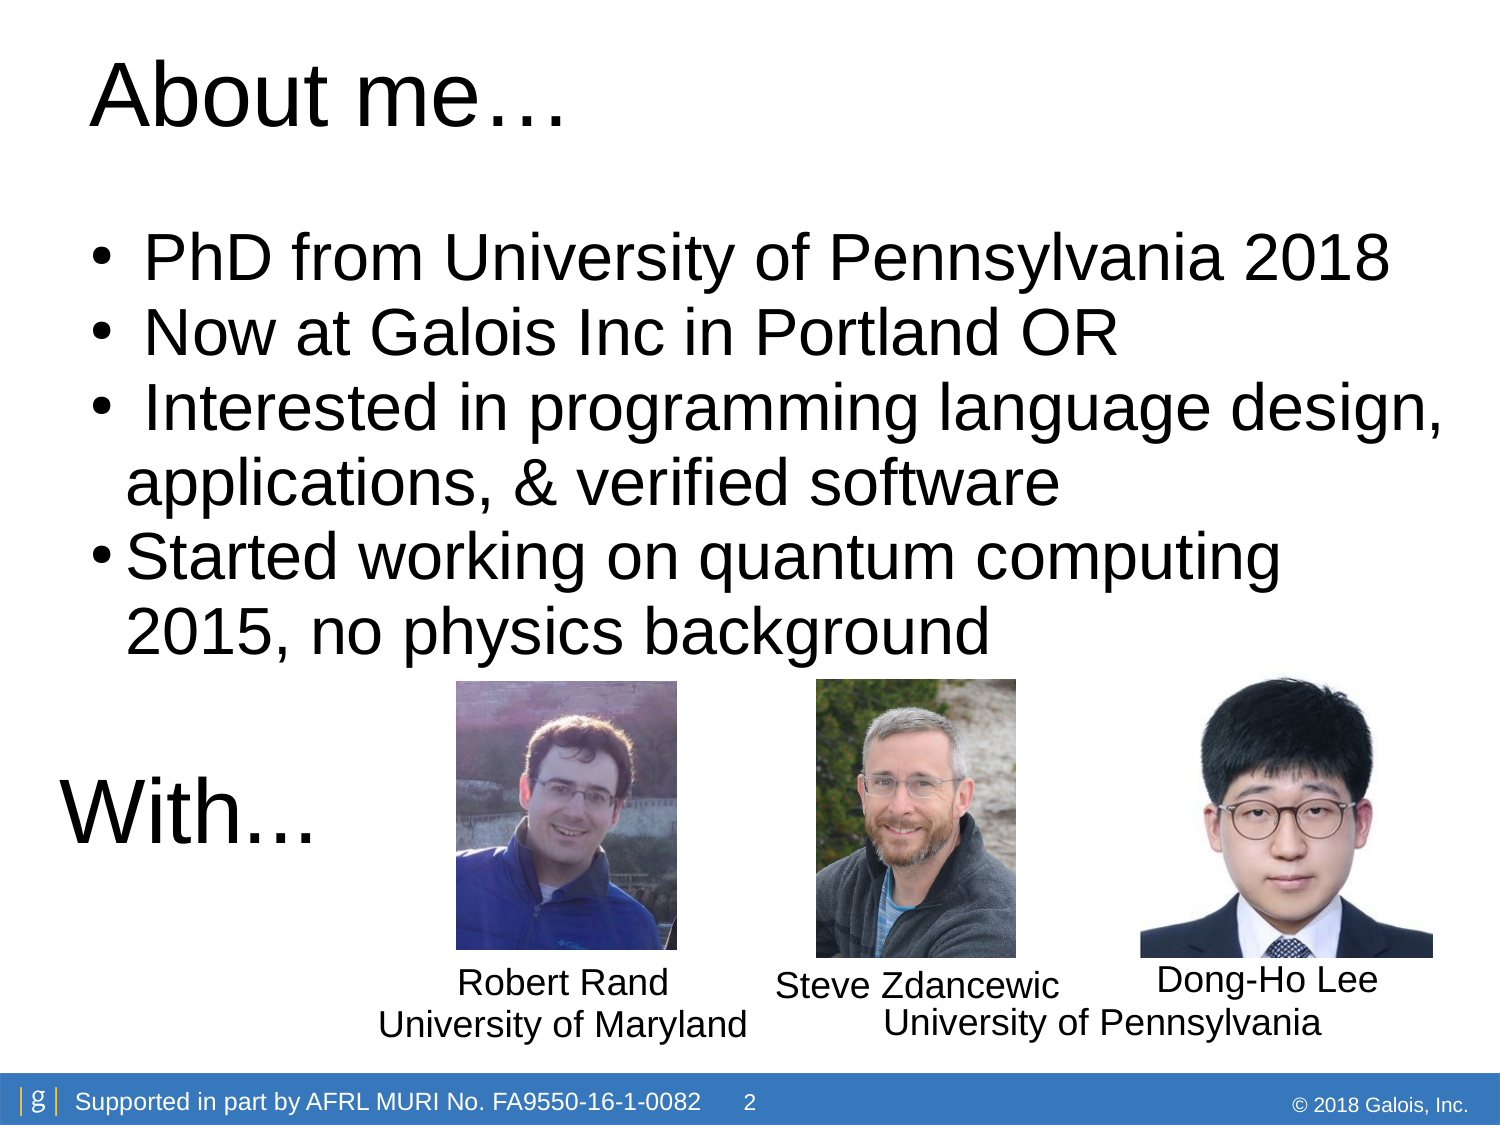

About me…
 PhD from University of Pennsylvania 2018
 Now at Galois Inc in Portland OR
 Interested in programming language design, applications, & verified software
Started working on quantum computing 2015, no physics background
Dong-Ho Lee
Steve Zdancewic
Robert Rand
University of Maryland
With...
University of Pennsylvania
Supported in part by AFRL MURI No. FA9550-16-1-0082